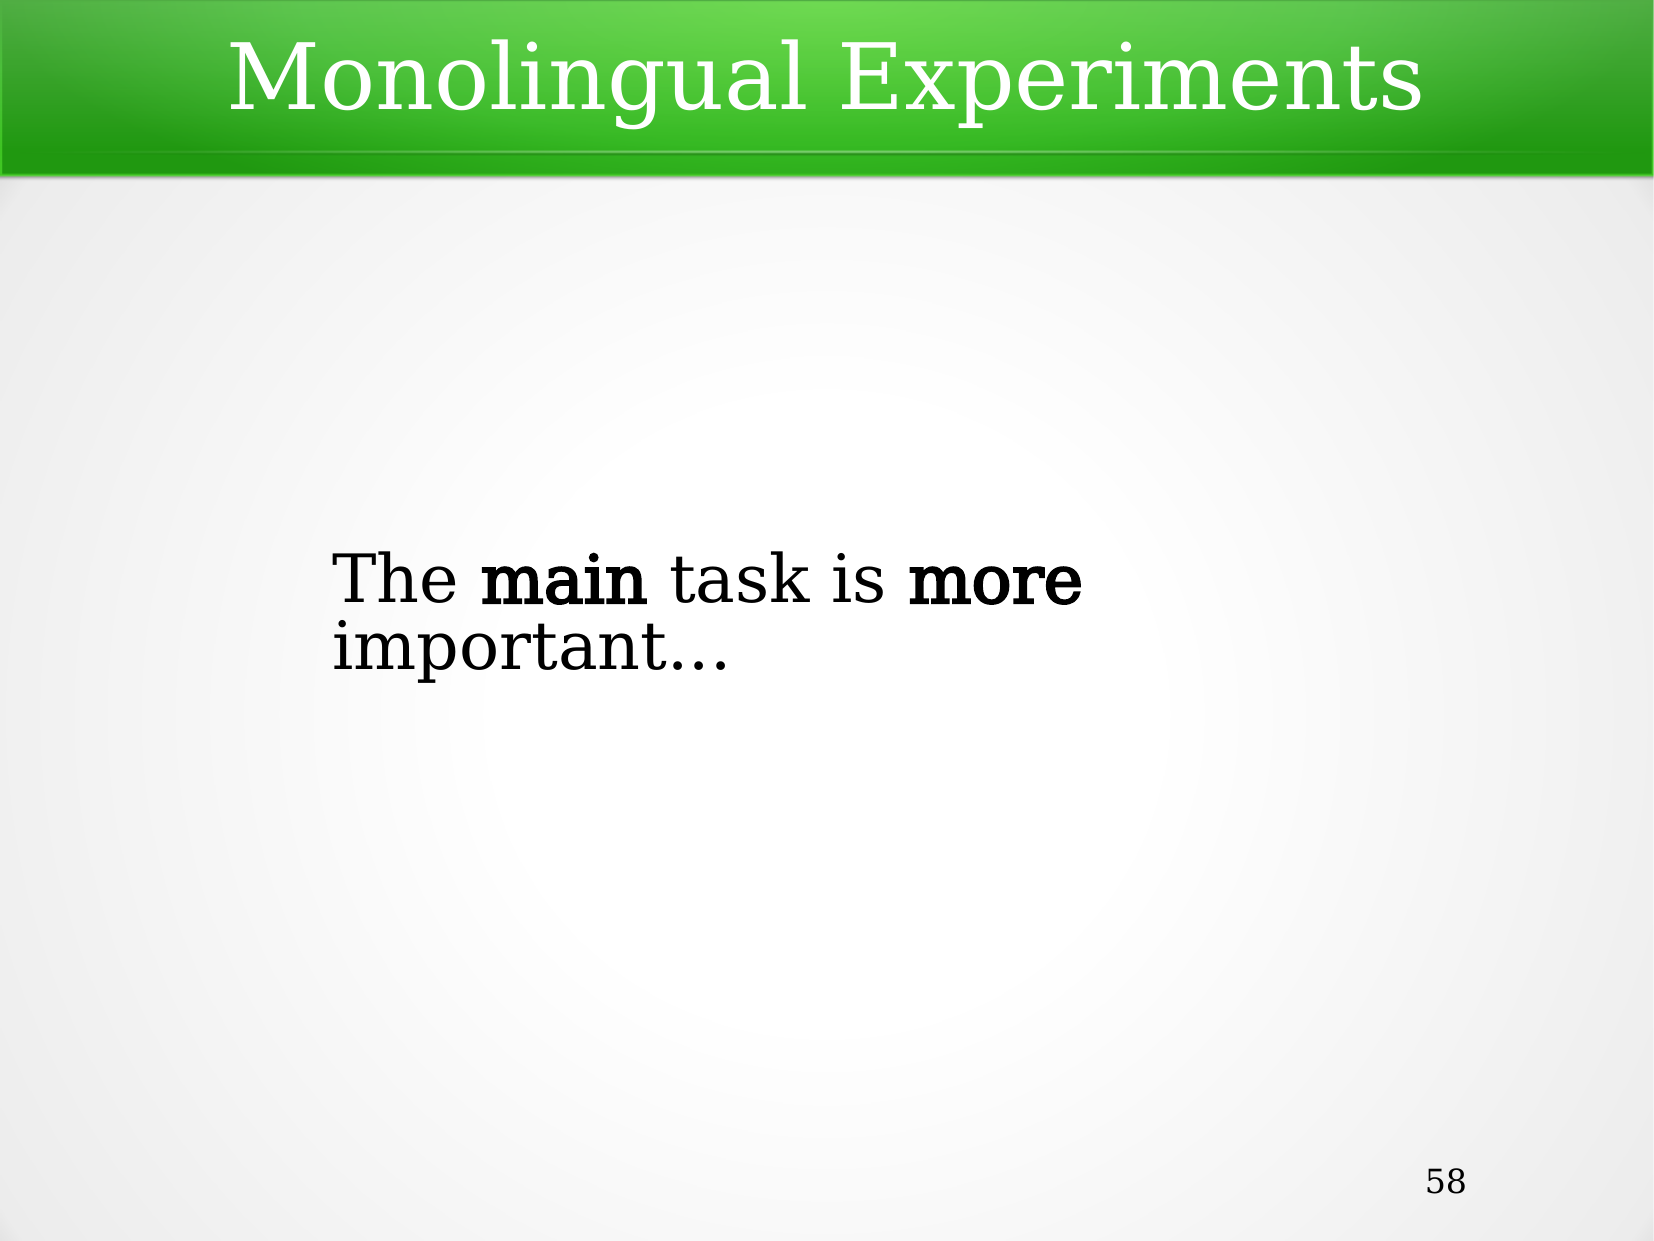

# Monolingual Experiments
The main task is more important...